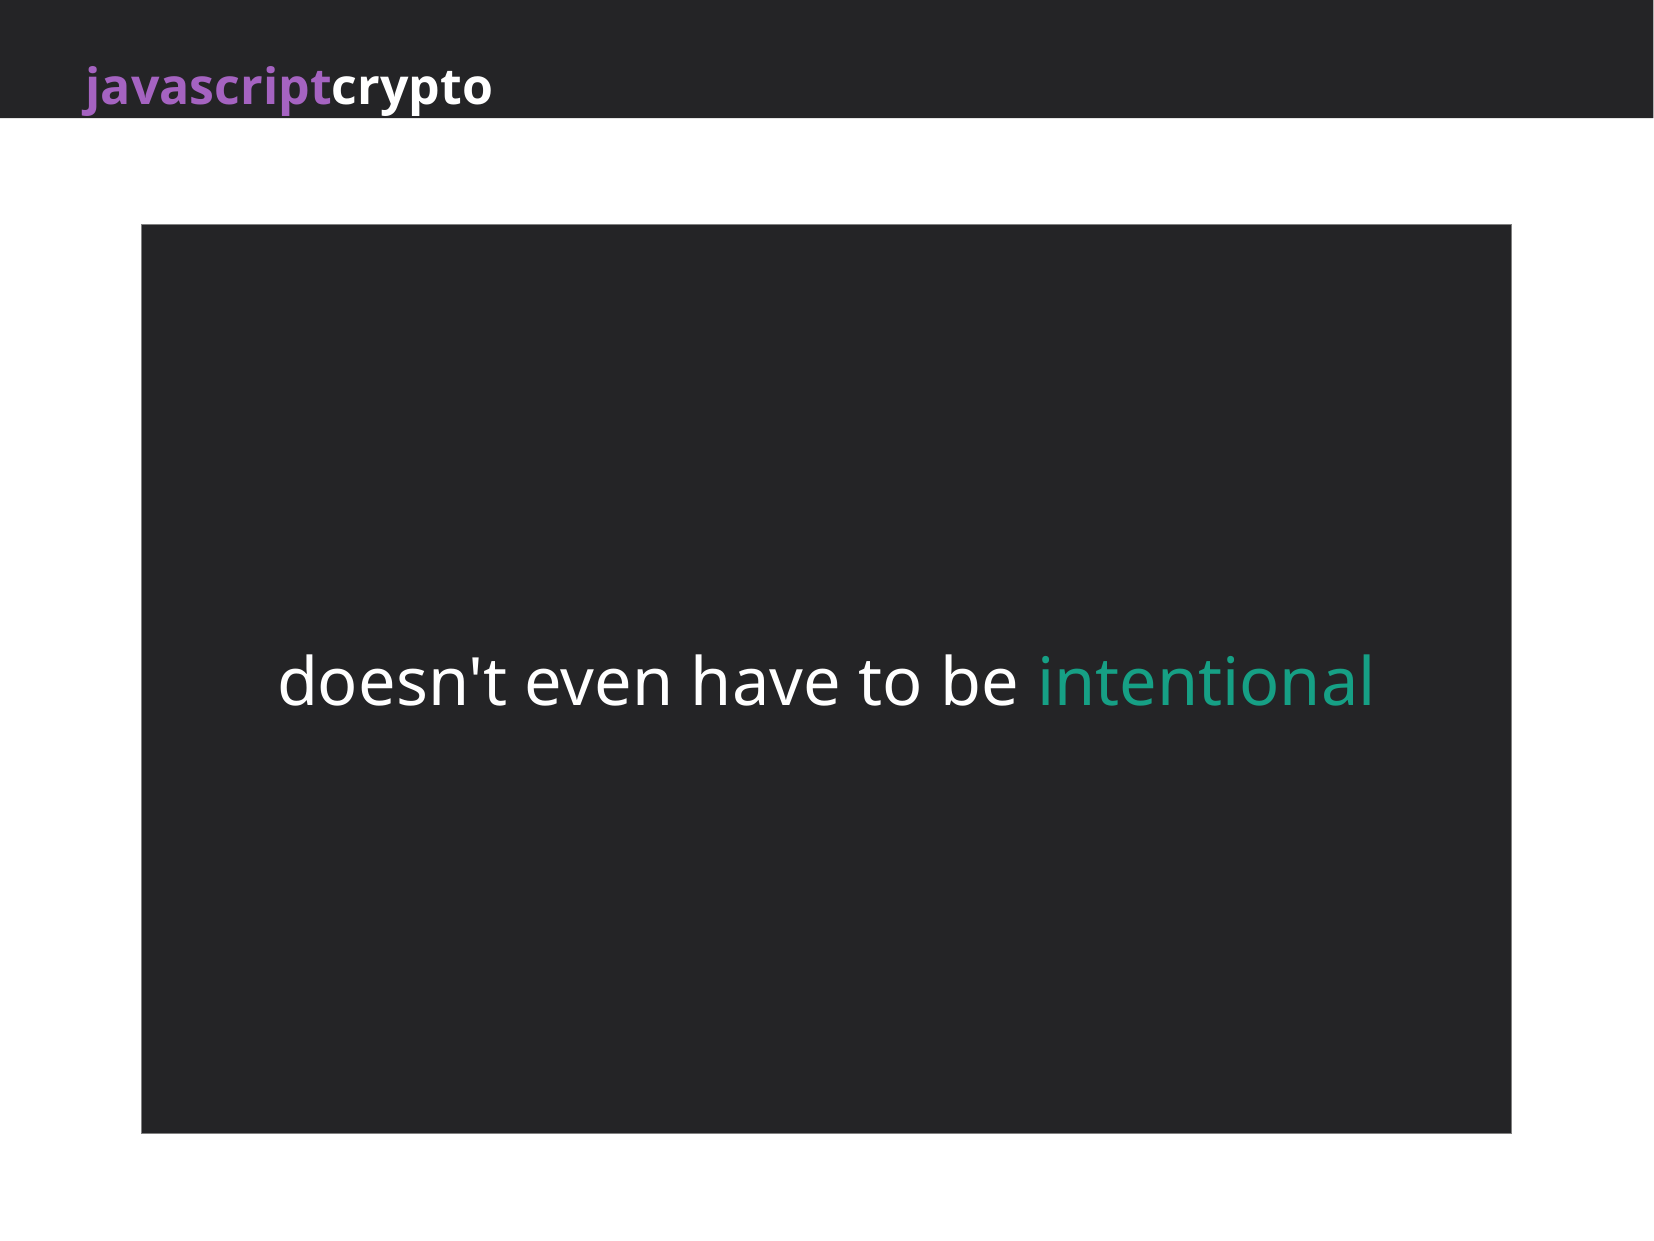

javascriptcrypto
doesn't even have to be intentional